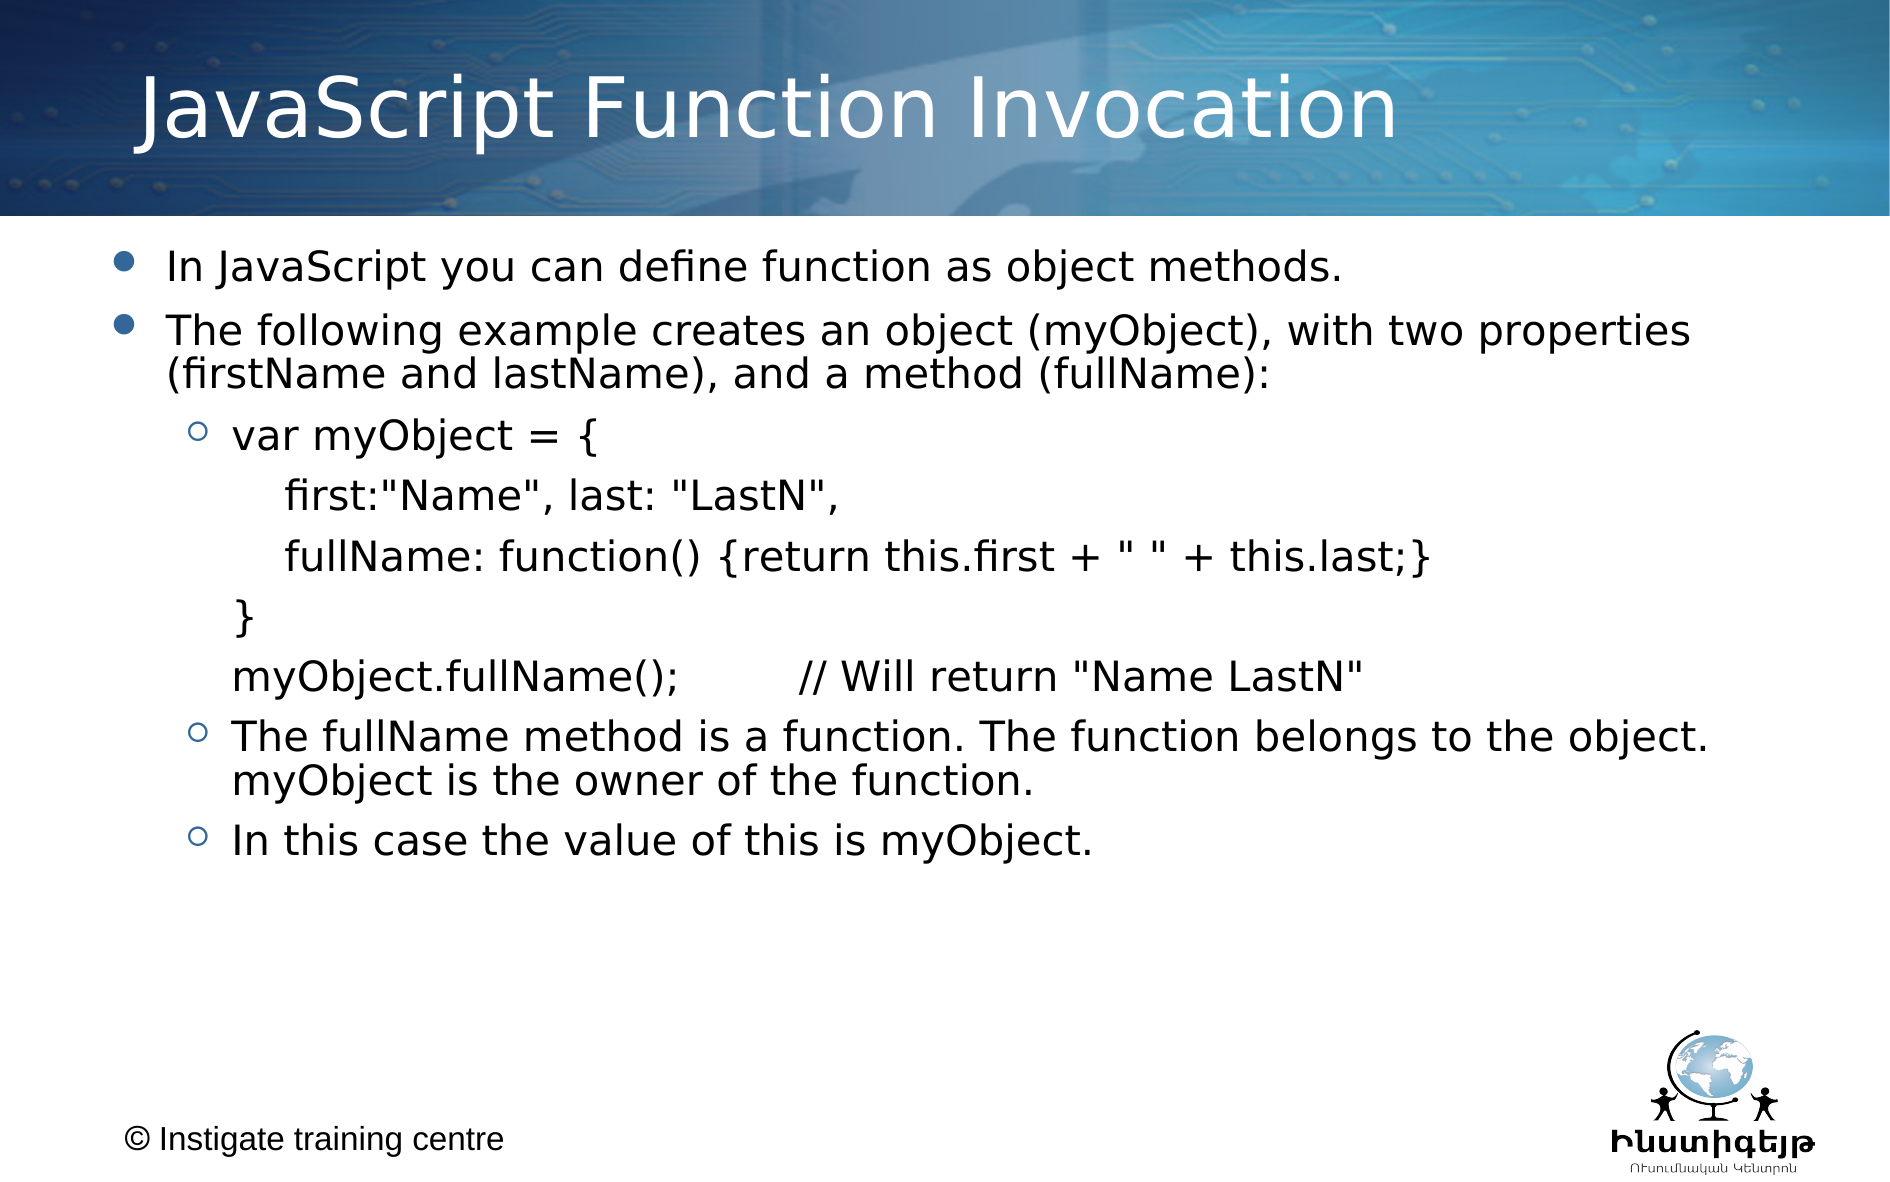

JavaScript Function Invocation
# In JavaScript you can define function as object methods.
The following example creates an object (myObject), with two properties (firstName and lastName), and a method (fullName):
var myObject = {
 first:"Name", last: "LastN",
 fullName: function() {return this.first + " " + this.last;}
}
myObject.fullName(); // Will return "Name LastN"
The fullName method is a function. The function belongs to the object. myObject is the owner of the function.
In this case the value of this is myObject.